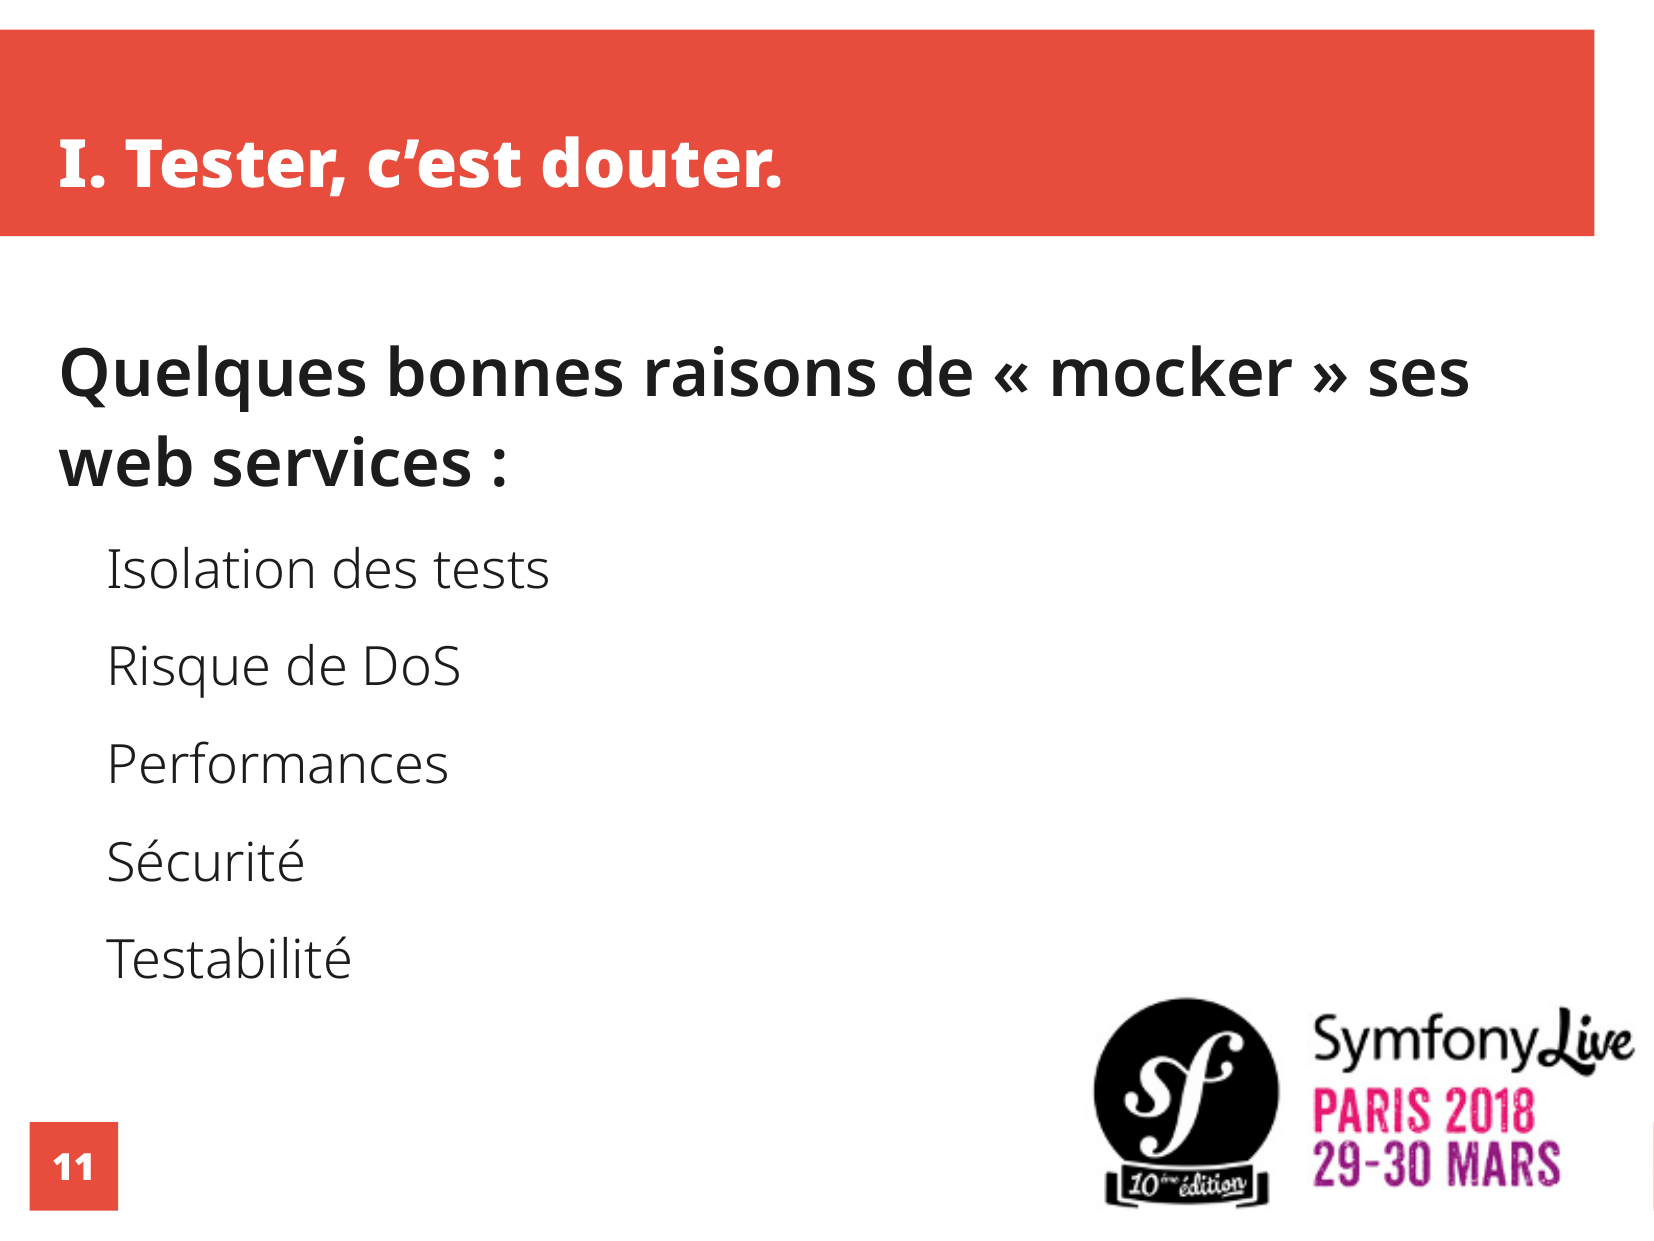

# I. Tester, c’est douter.
Quelques bonnes raisons de « mocker » ses web services :
Isolation des tests
Risque de DoS
Performances
Sécurité
Testabilité
11